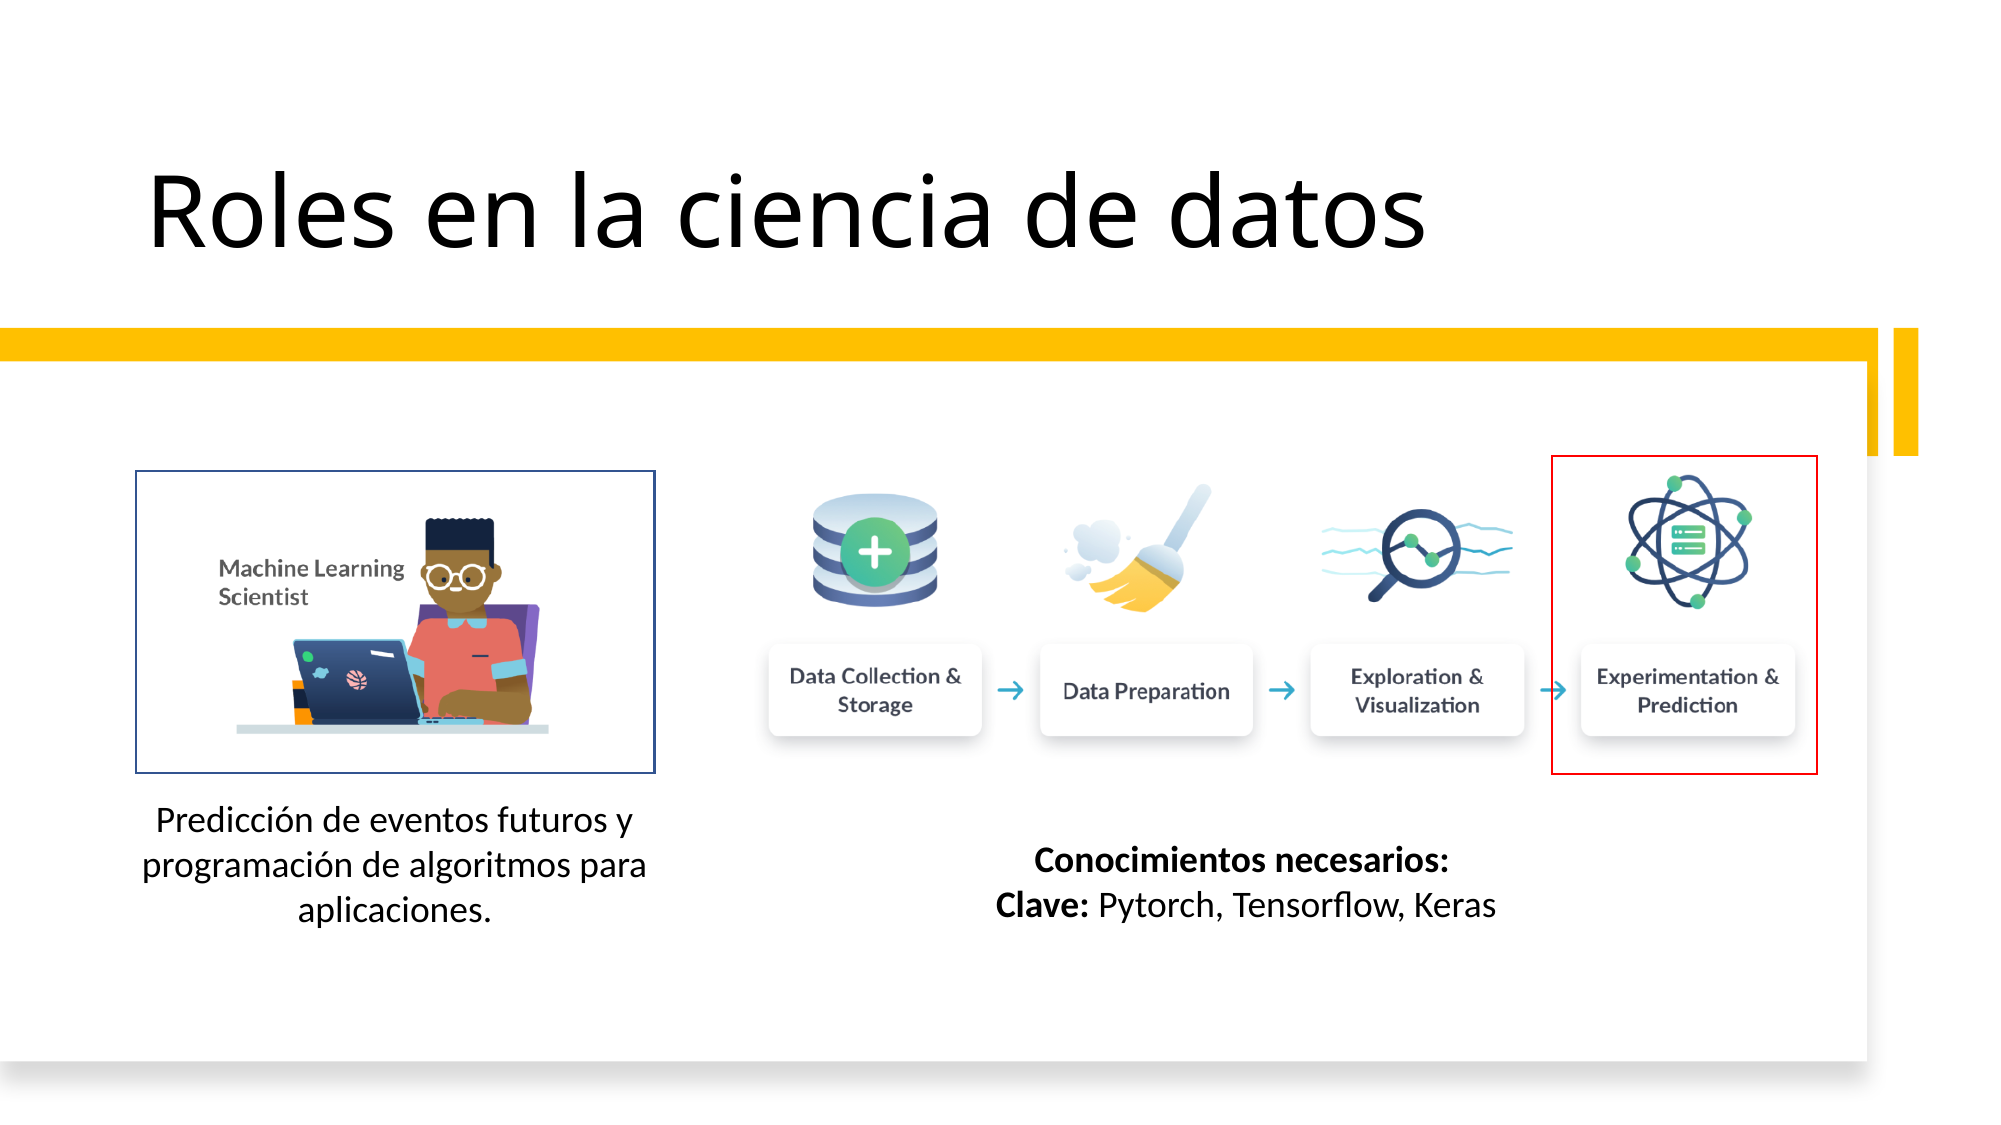

# Roles en la ciencia de datos
Predicción de eventos futuros y programación de algoritmos para aplicaciones.
Conocimientos necesarios:
Clave: Pytorch, Tensorflow, Keras